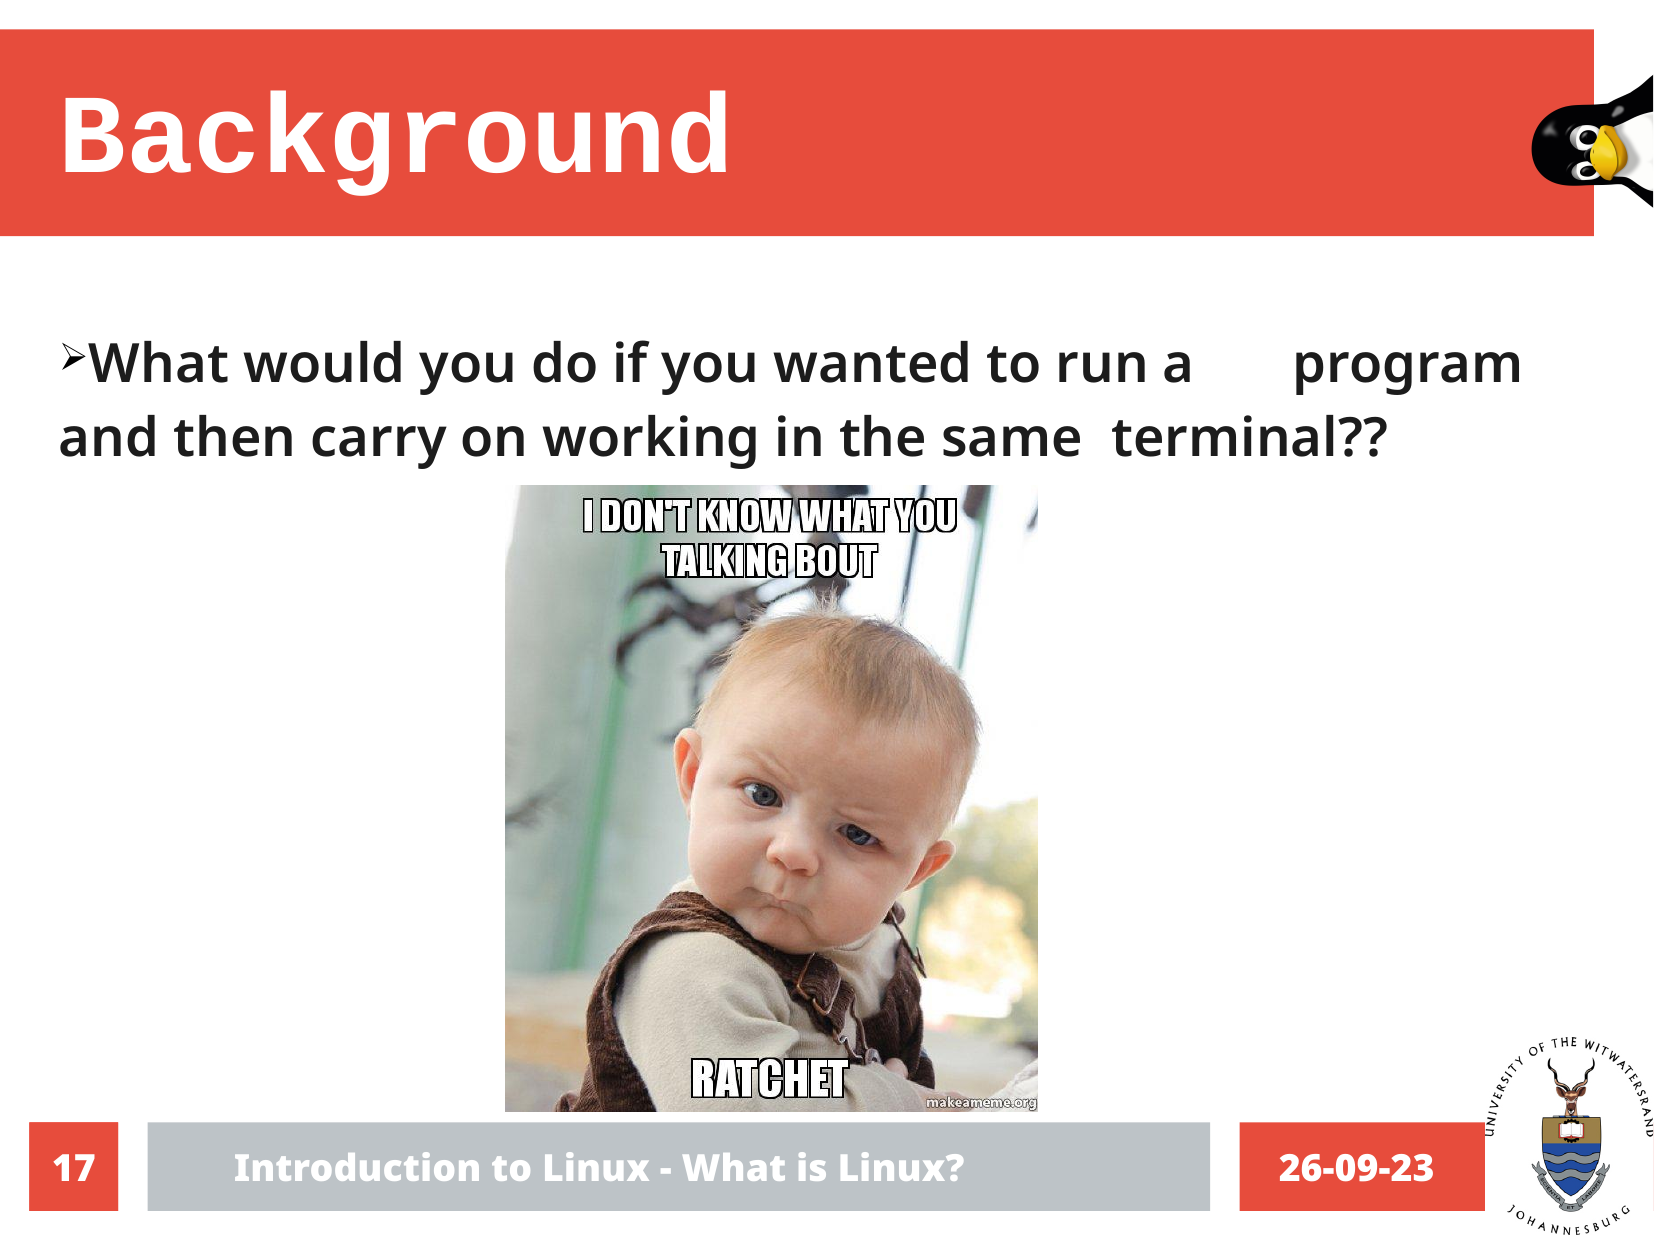

# Background
What would you do if you wanted to run a program and then carry on working in the same terminal??
17
 Introduction to Linux - What is Linux?